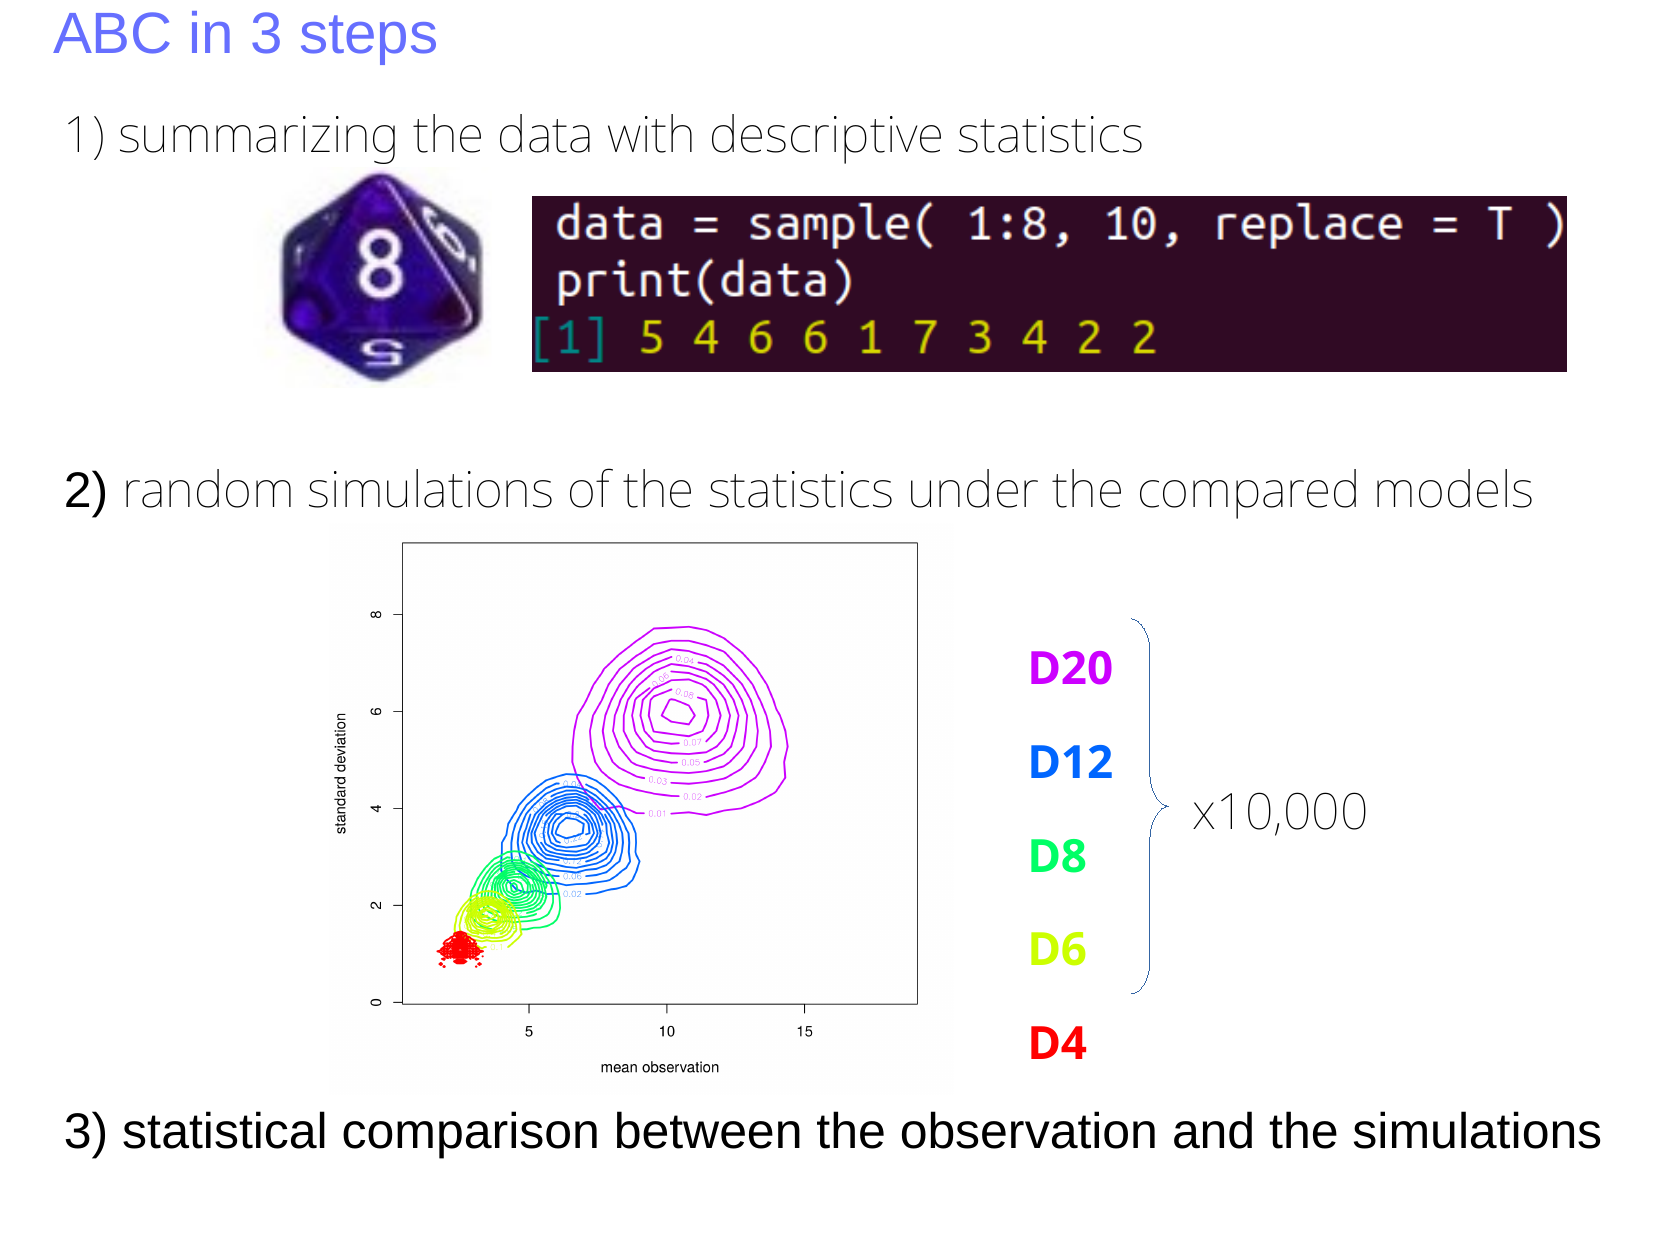

ABC in 3 steps
1) summarizing the data with descriptive statistics
2) random simulations of the statistics under the compared models
D20
D12
D8
D6
D4
x10,000
3) statistical comparison between the observation and the simulations